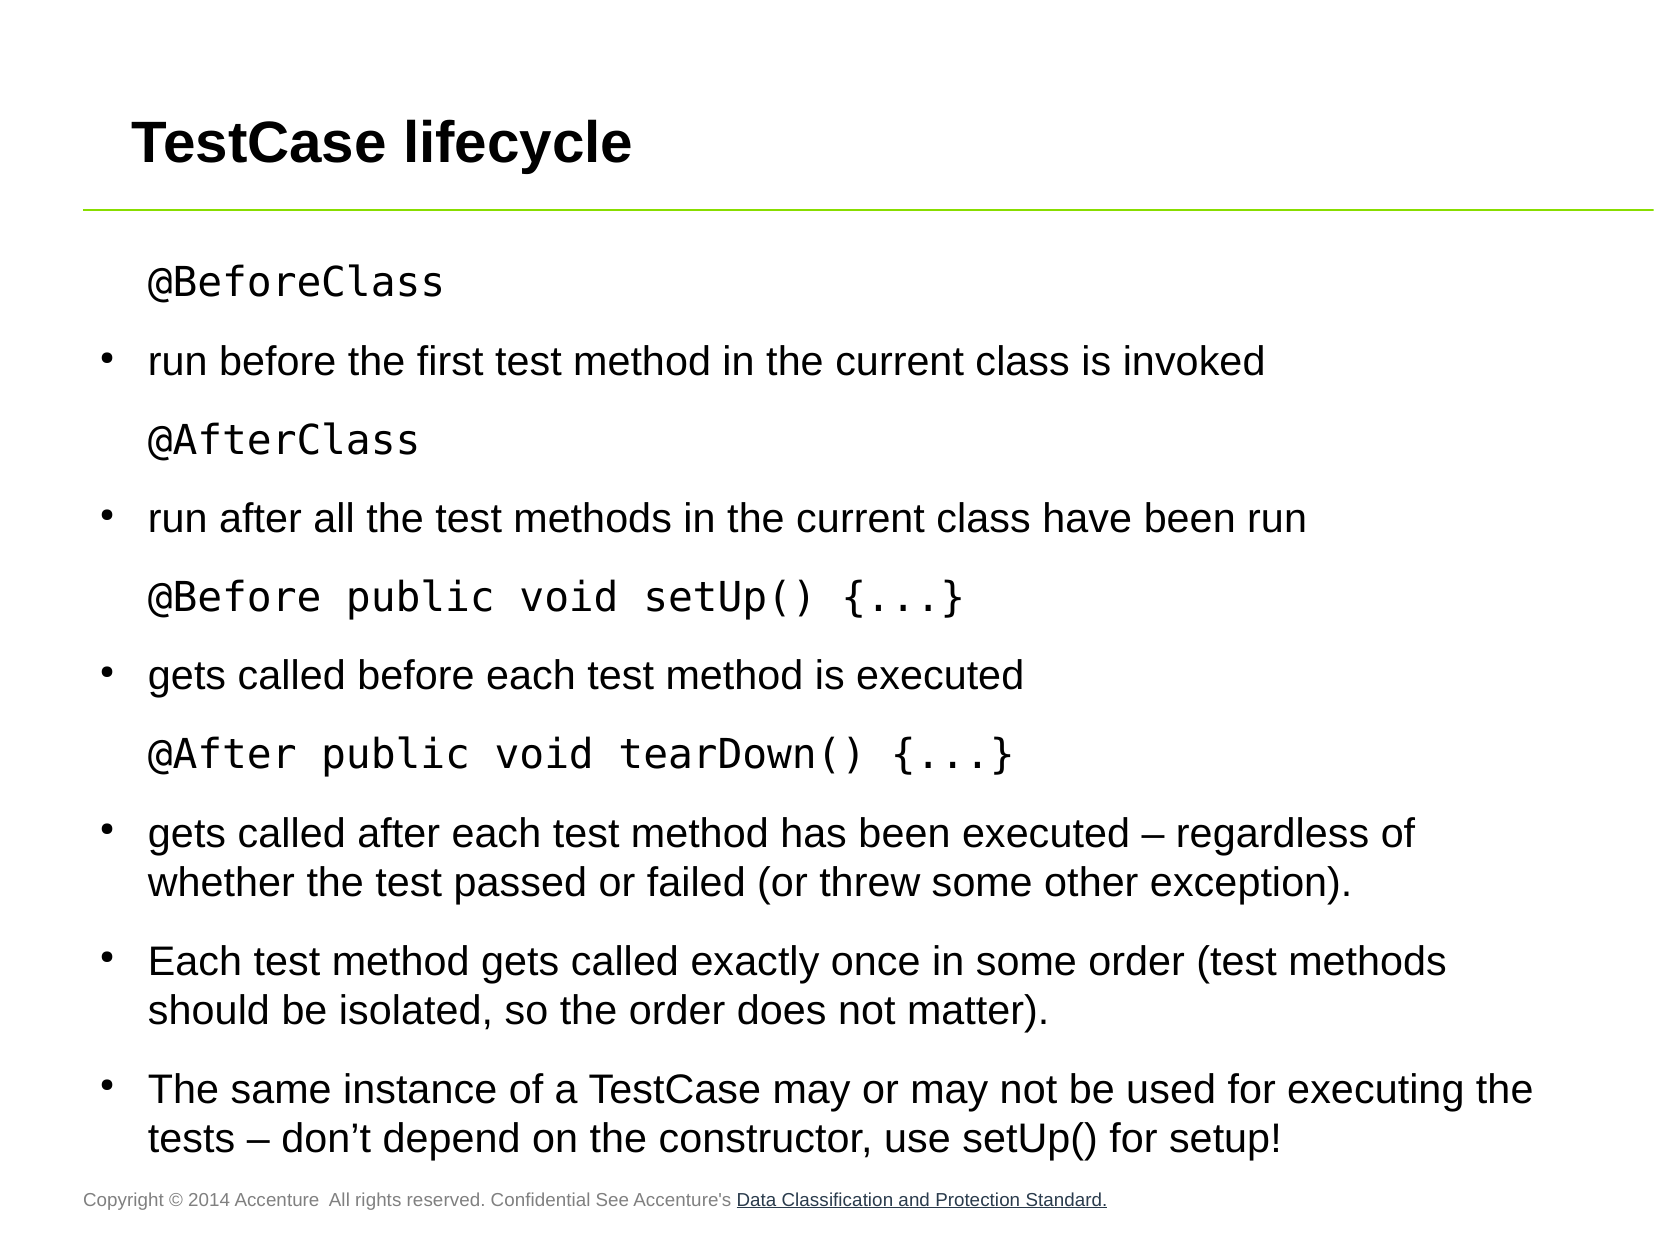

# TestCase lifecycle
@BeforeClass
run before the first test method in the current class is invoked
@AfterClass
run after all the test methods in the current class have been run
@Before public void setUp() {...}
gets called before each test method is executed
@After public void tearDown() {...}
gets called after each test method has been executed – regardless of whether the test passed or failed (or threw some other exception).
Each test method gets called exactly once in some order (test methods should be isolated, so the order does not matter).
The same instance of a TestCase may or may not be used for executing the tests – don’t depend on the constructor, use setUp() for setup!